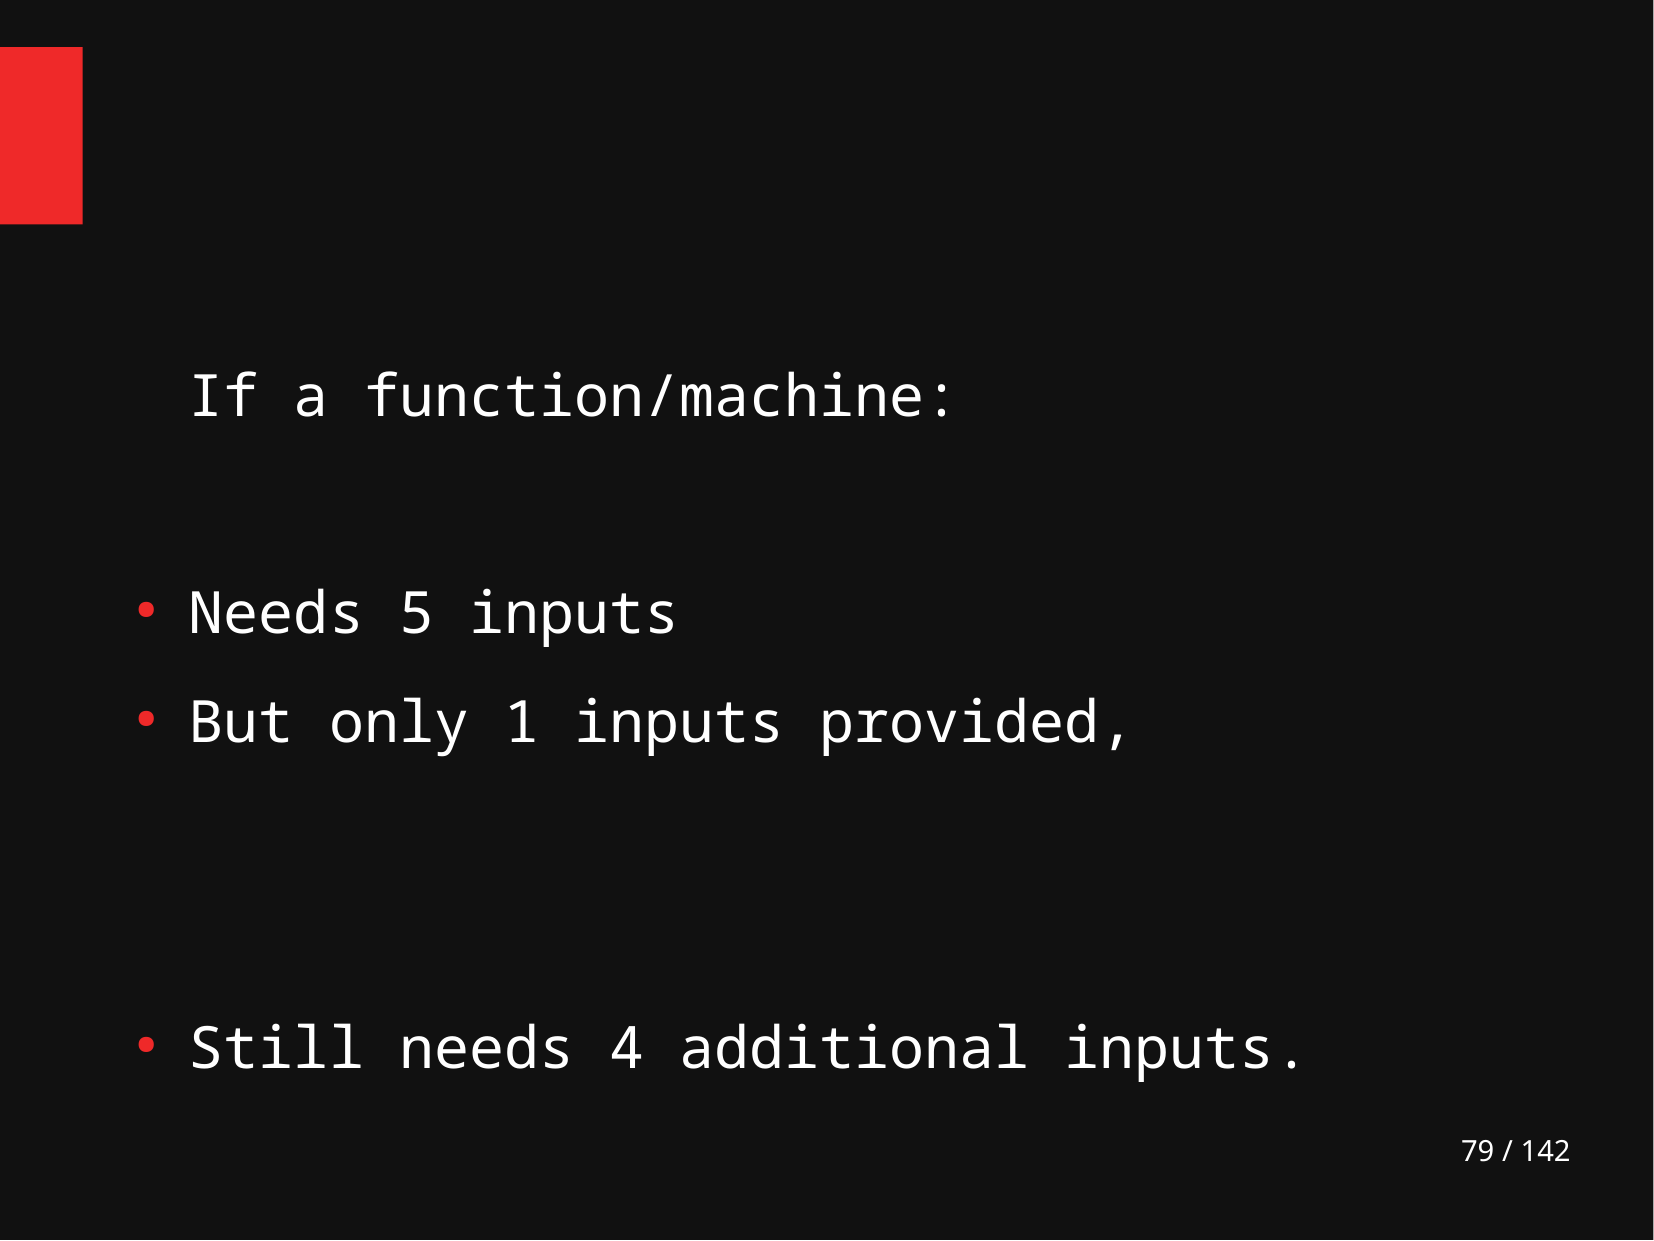

# If a function/machine:
Needs 5 inputs
But only 1 inputs provided,
Still needs 4 additional inputs.
79